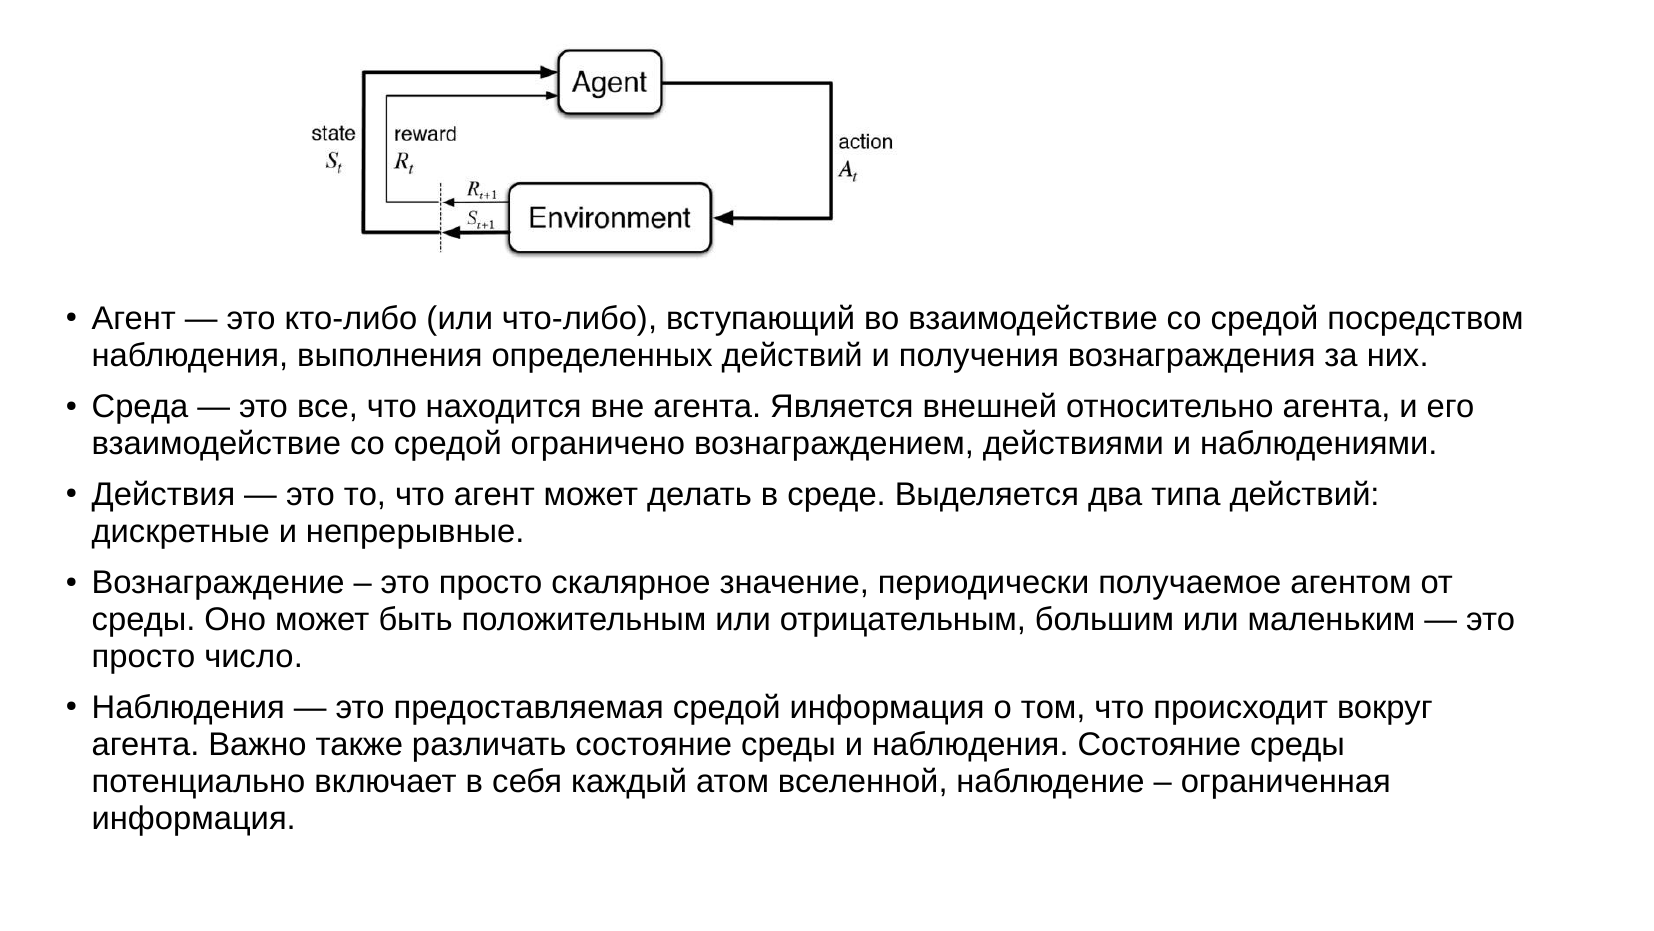

# Агент — это кто-либо (или что-либо), вступающий во взаимодействие со средой посредством наблюдения, выполнения определенных действий и получения вознаграждения за них.
Среда — это все, что находится вне агента. Является внешней относительно агента, и его взаимодействие со средой ограничено вознаграждением, действиями и наблюдениями.
Действия — это то, что агент может делать в среде. Выделяется два типа действий: дискретные и непрерывные.
Вознаграждение – это просто скалярное значение, периодически получаемое агентом от среды. Оно может быть положительным или отрицательным, большим или маленьким — это просто число.
Наблюдения — это предоставляемая средой информация о том, что происходит вокруг агента. Важно также различать состояние среды и наблюдения. Состояние среды потенциально включает в себя каждый атом вселенной, наблюдение – ограниченная информация.